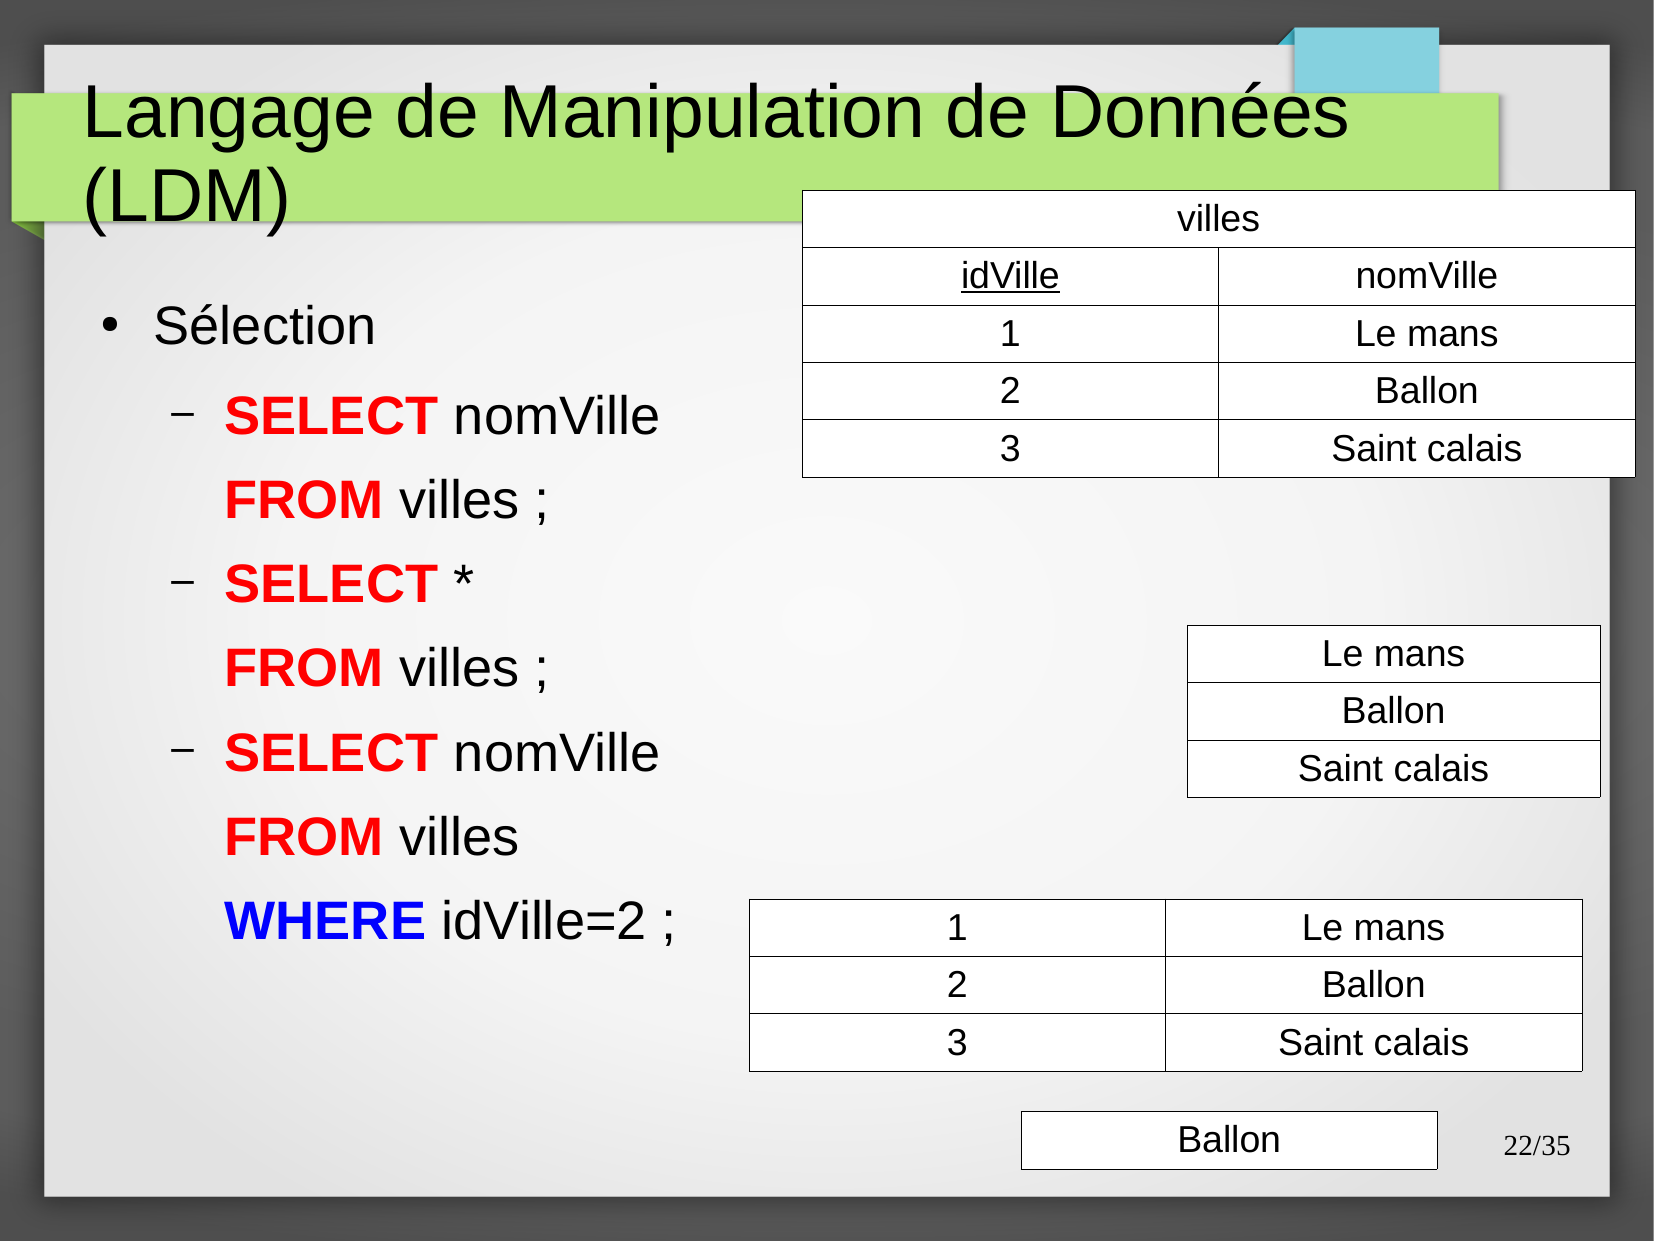

# Langage de Manipulation de Données (LDM)
| villes | |
| --- | --- |
| idVille | nomVille |
| 1 | Le mans |
| 2 | Ballon |
| 3 | Saint calais |
Sélection
SELECT nomVille
FROM villes ;
SELECT *
FROM villes ;
SELECT nomVille
FROM villes
WHERE idVille=2 ;
| Le mans |
| --- |
| Ballon |
| Saint calais |
| 1 | Le mans |
| --- | --- |
| 2 | Ballon |
| 3 | Saint calais |
| Ballon |
| --- |
22